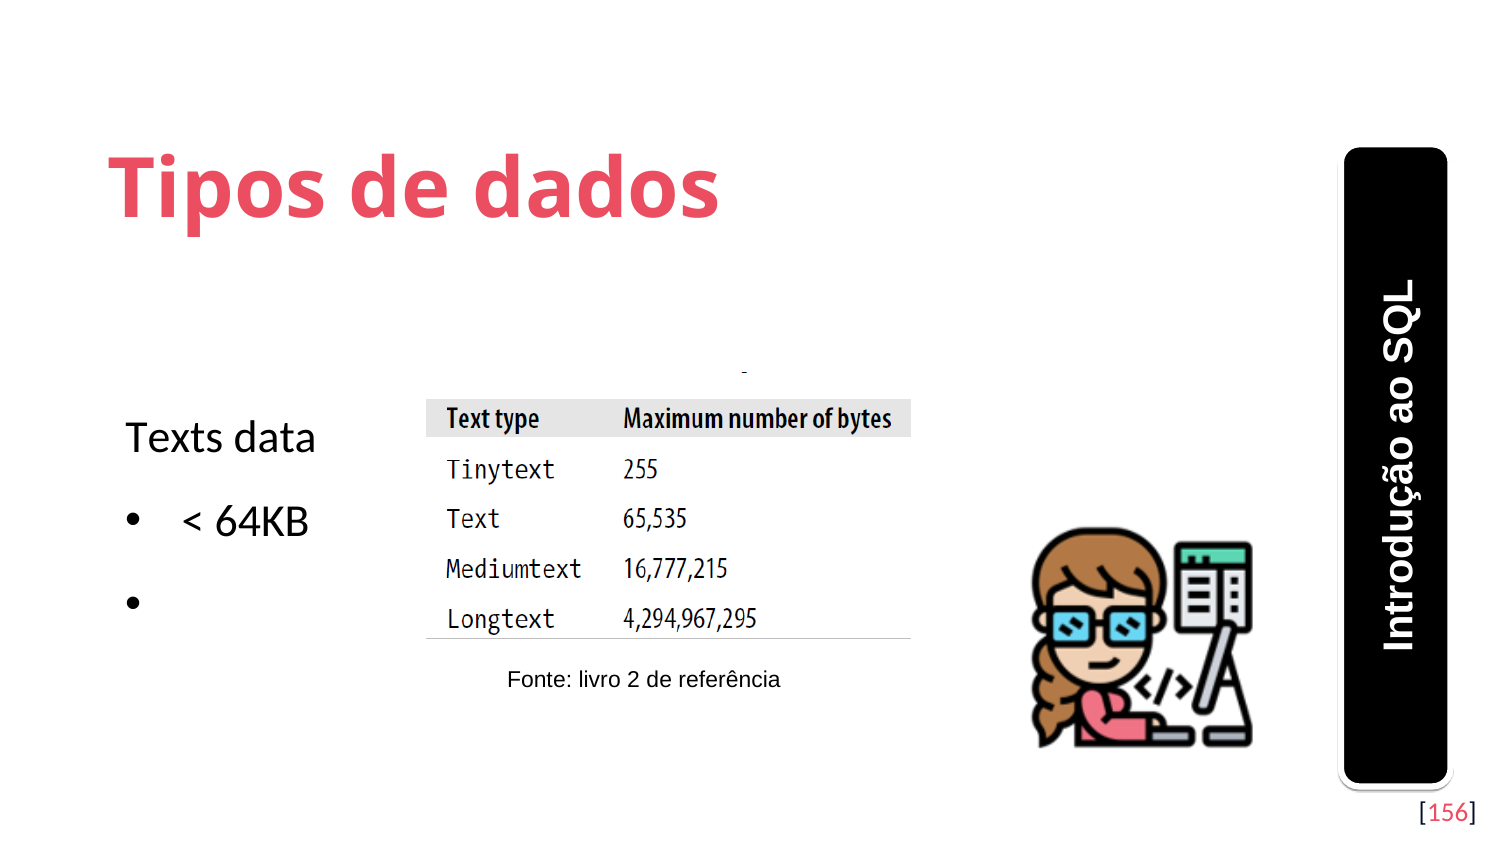

Tipos de dados
Texts data
< 64KB
Introdução ao SQL
Fonte: livro 2 de referência